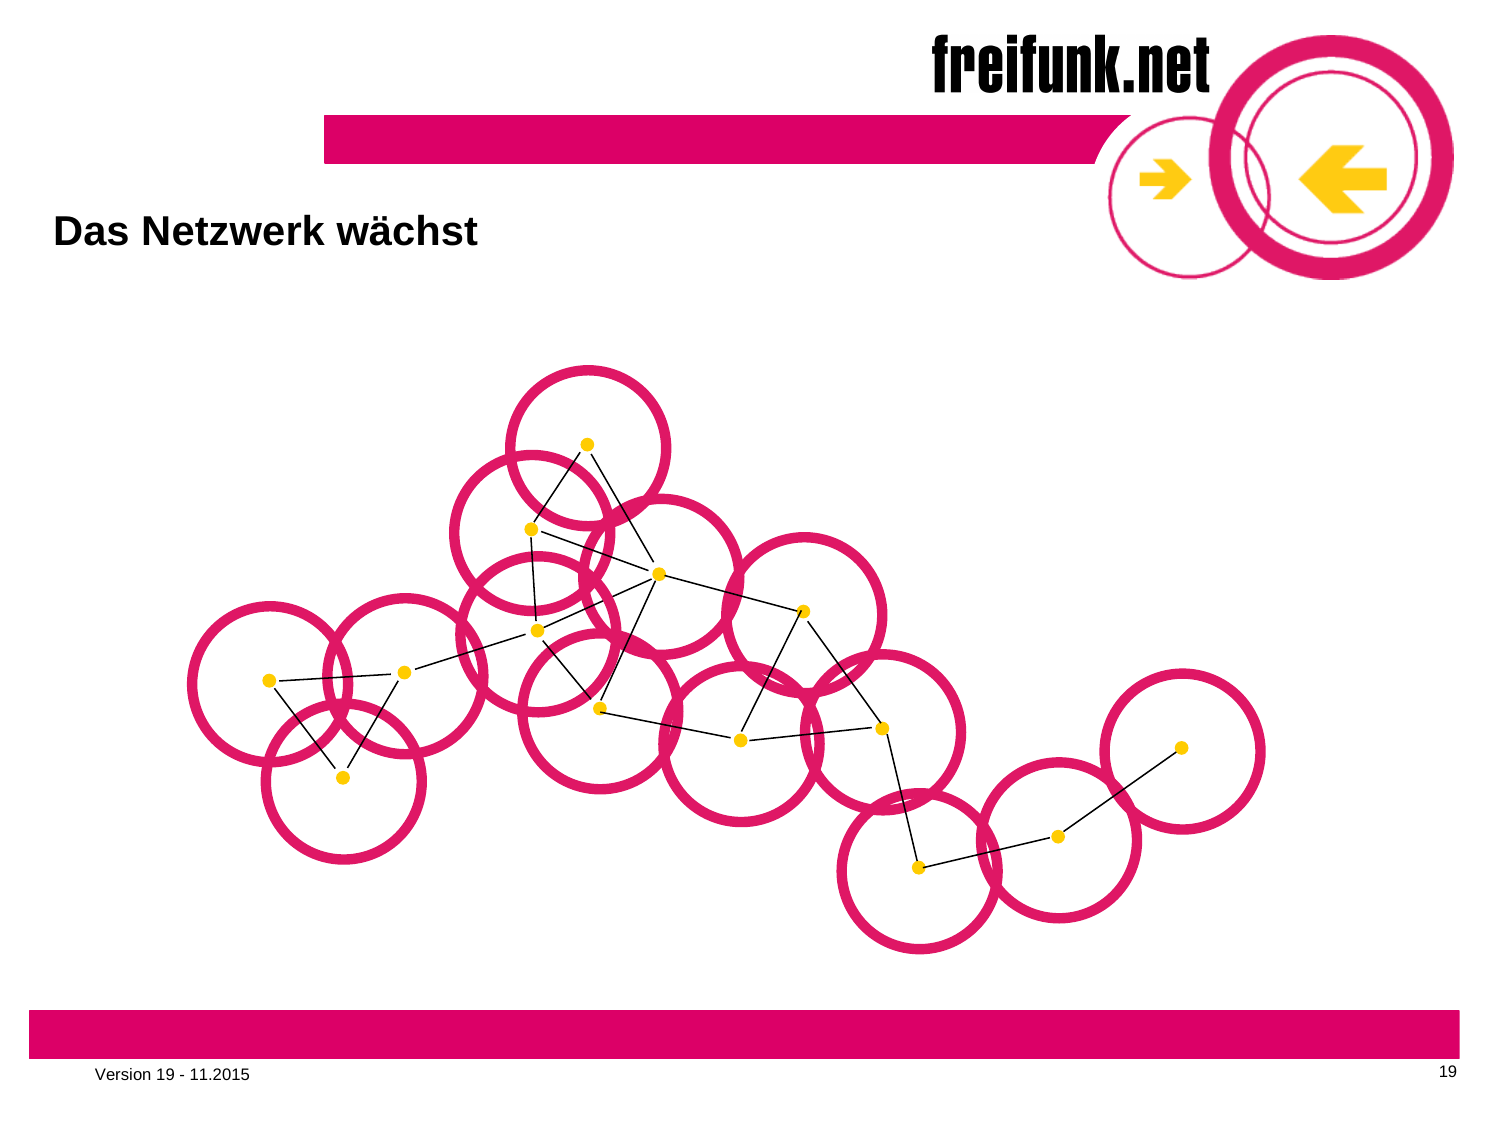

Das Netzwerk wächst
19
Version 19 - 11.2015